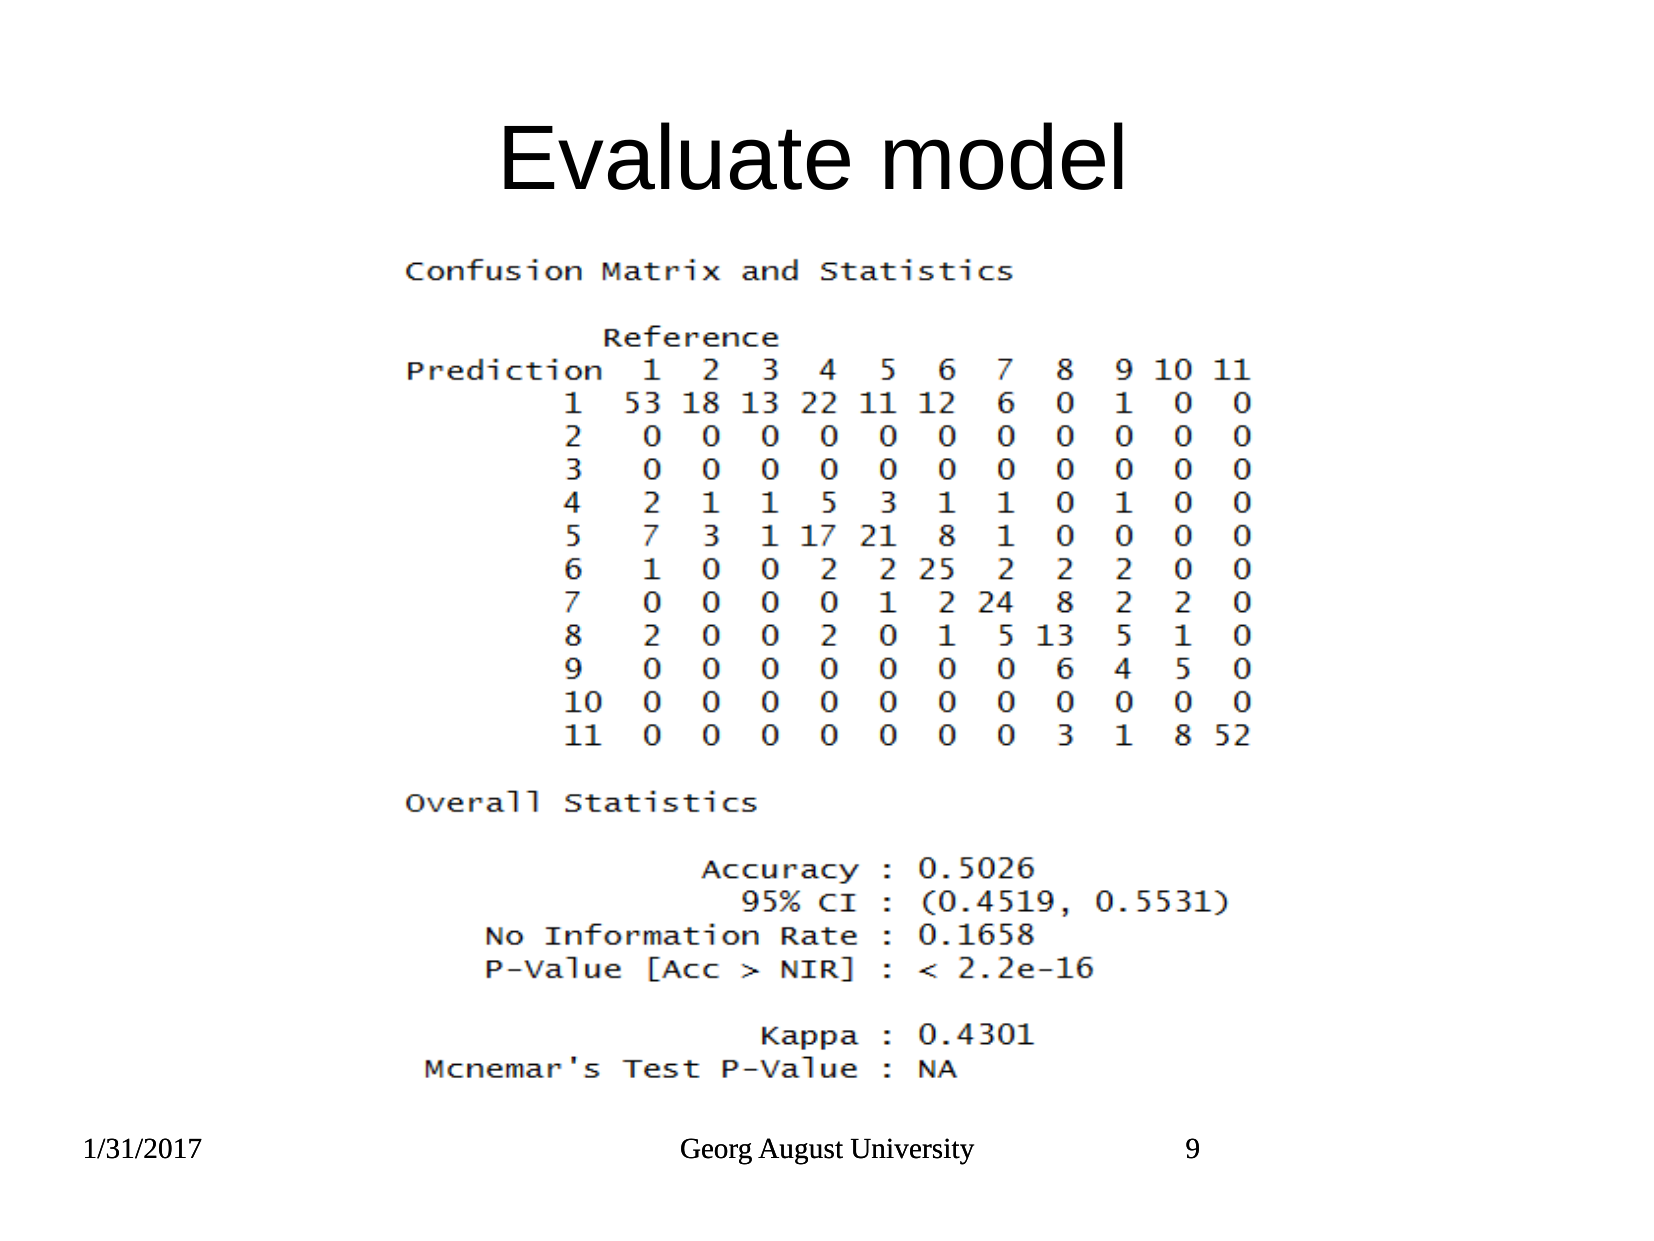

# Evaluate model
1/31/2017
1/31/2017
Georg August University
Georg August University